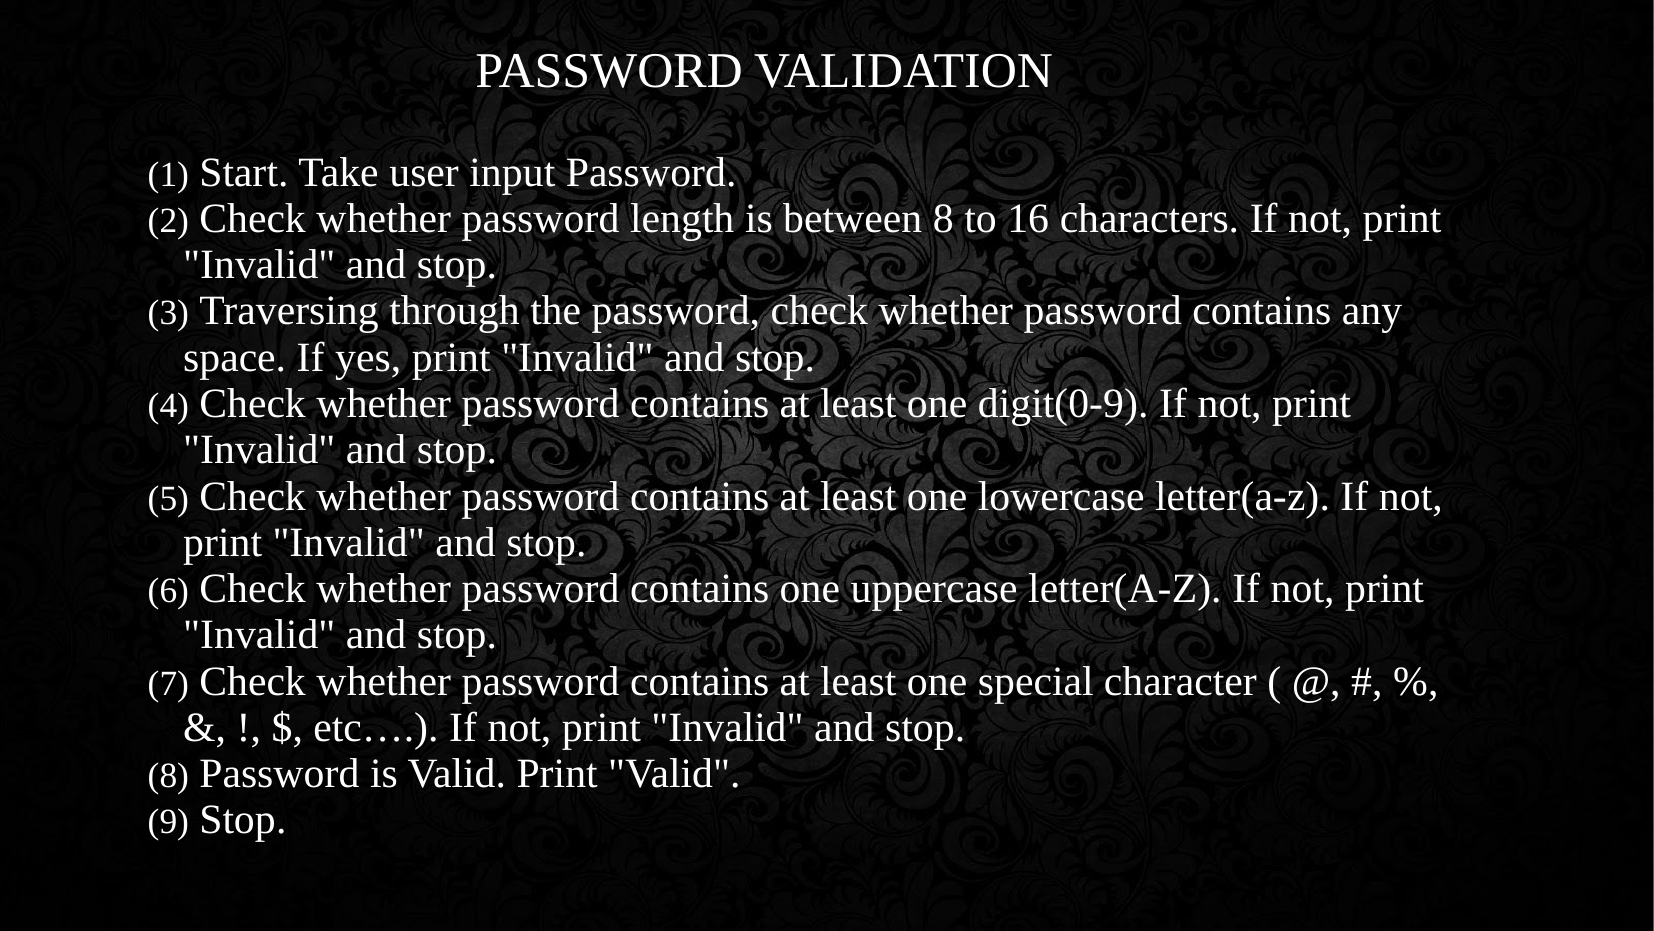

PASSWORD VALIDATION
 Start. Take user input Password.
 Check whether password length is between 8 to 16 characters. If not, print "Invalid" and stop.
 Traversing through the password, check whether password contains any space. If yes, print "Invalid" and stop.
 Check whether password contains at least one digit(0-9). If not, print "Invalid" and stop.
 Check whether password contains at least one lowercase letter(a-z). If not, print "Invalid" and stop.
 Check whether password contains one uppercase letter(A-Z). If not, print "Invalid" and stop.
 Check whether password contains at least one special character ( @, #, %, &, !, $, etc….). If not, print "Invalid" and stop.
 Password is Valid. Print "Valid".
 Stop.